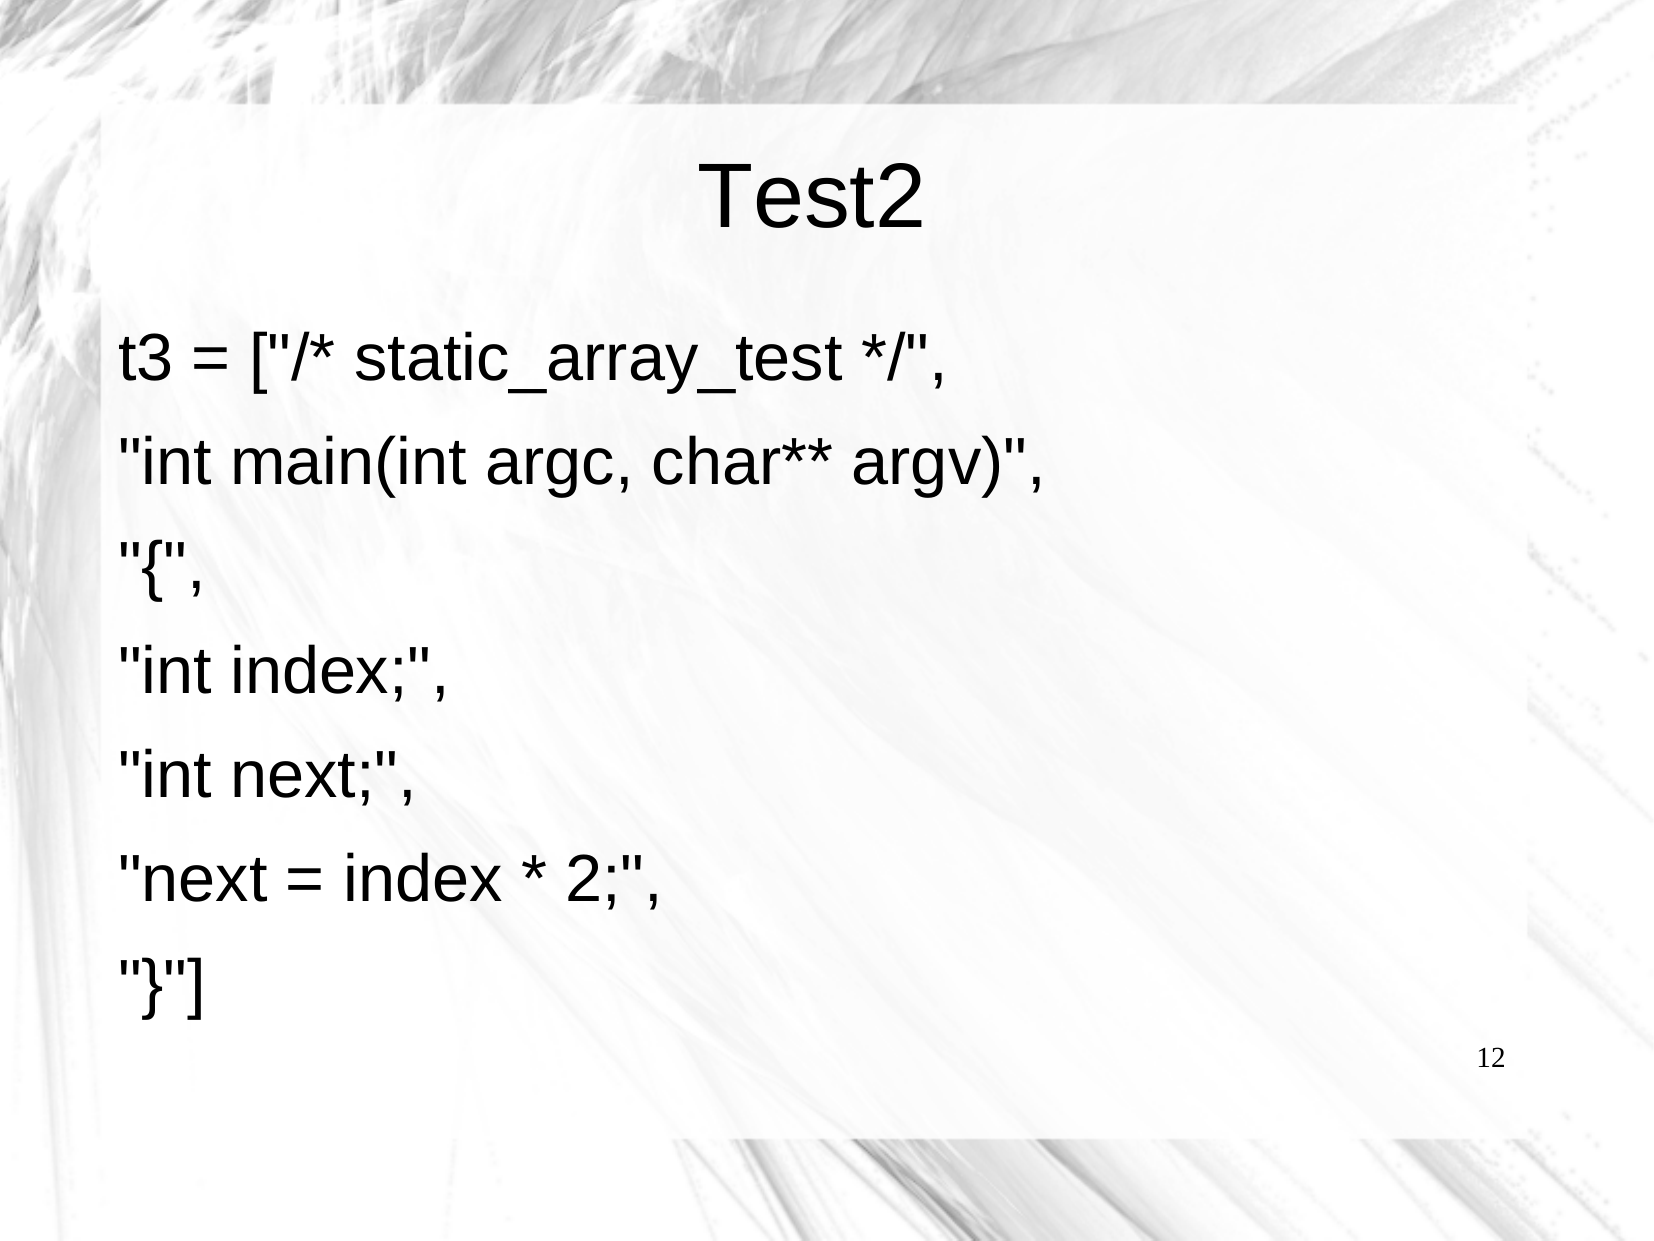

# Test2
t3 = ["/* static_array_test */",
"int main(int argc, char** argv)",
"{",
"int index;",
"int next;",
"next = index * 2;",
"}"]
12